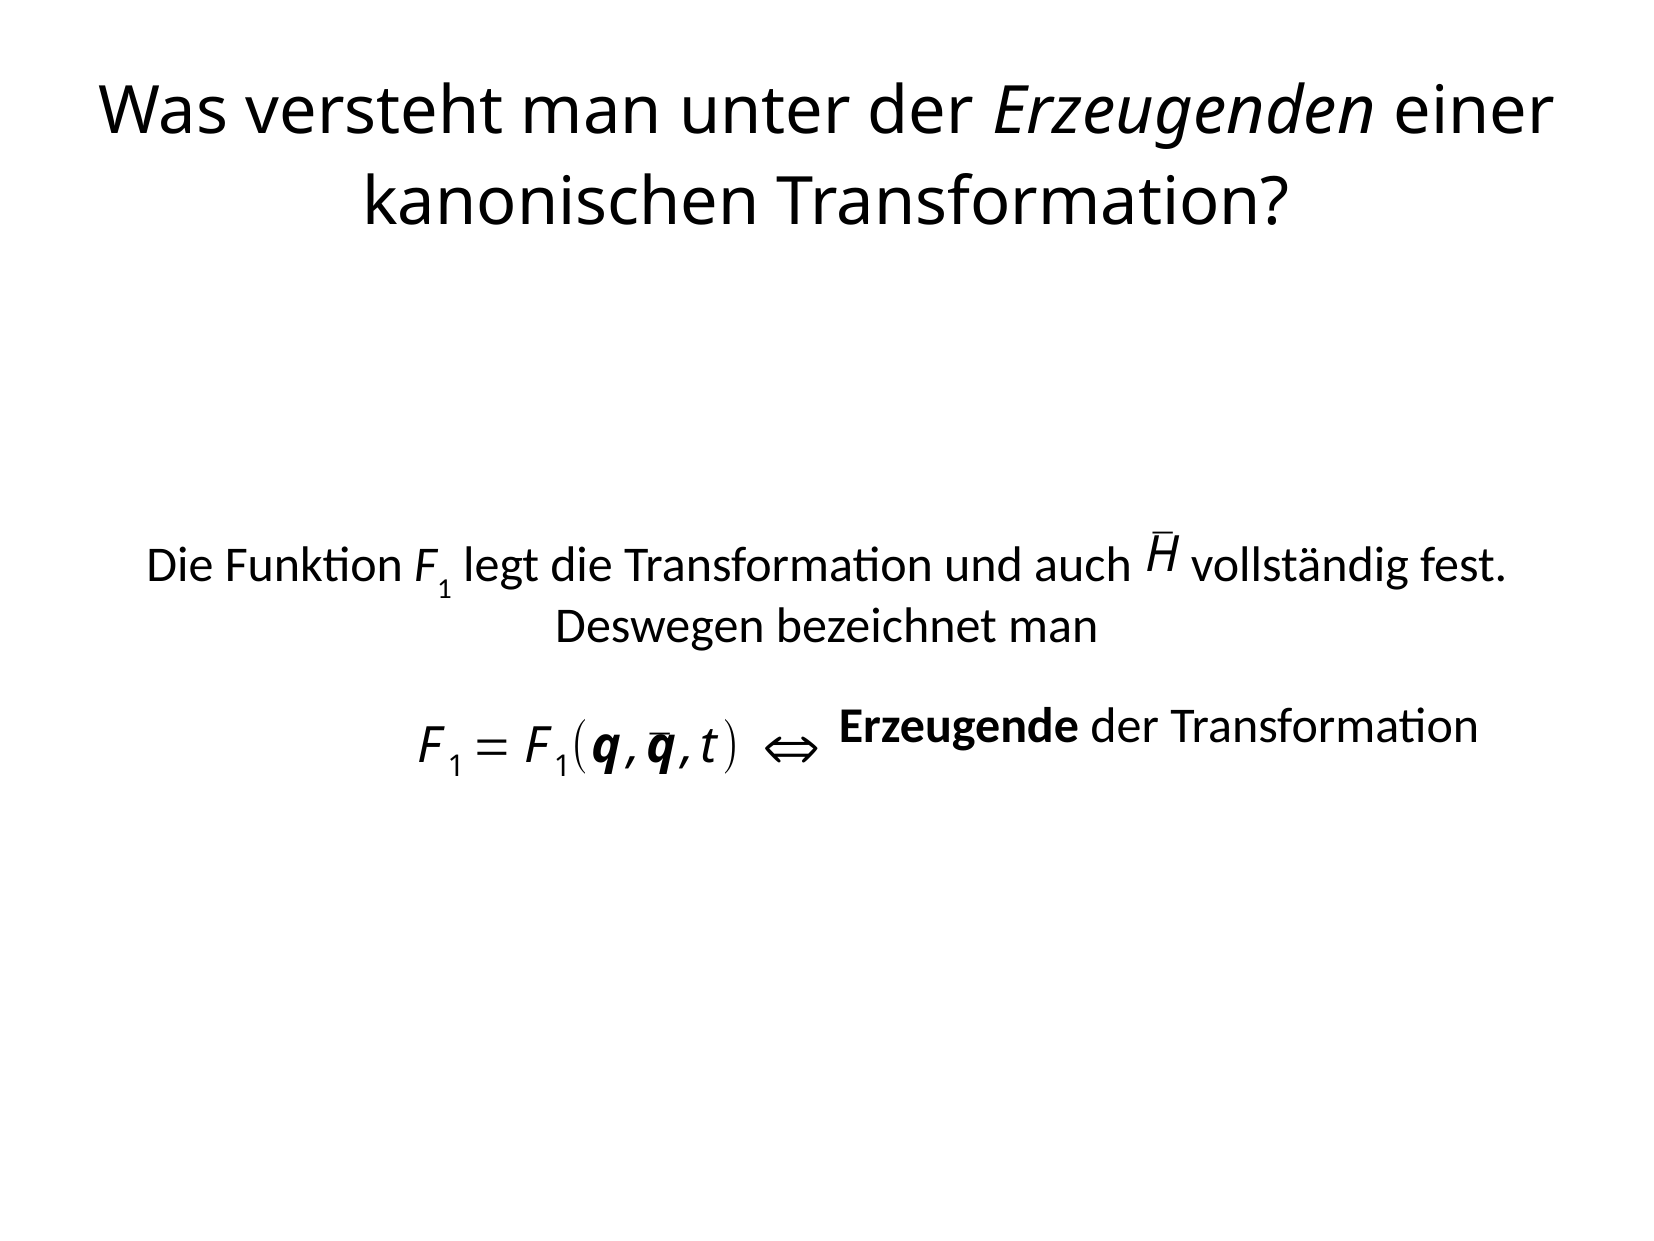

# Was versteht man unter der Erzeugenden einer kanonischen Transformation?
Die Funktion F1 legt die Transformation und auch	 vollständig fest. Deswegen bezeichnet man
									Erzeugende der Transformation